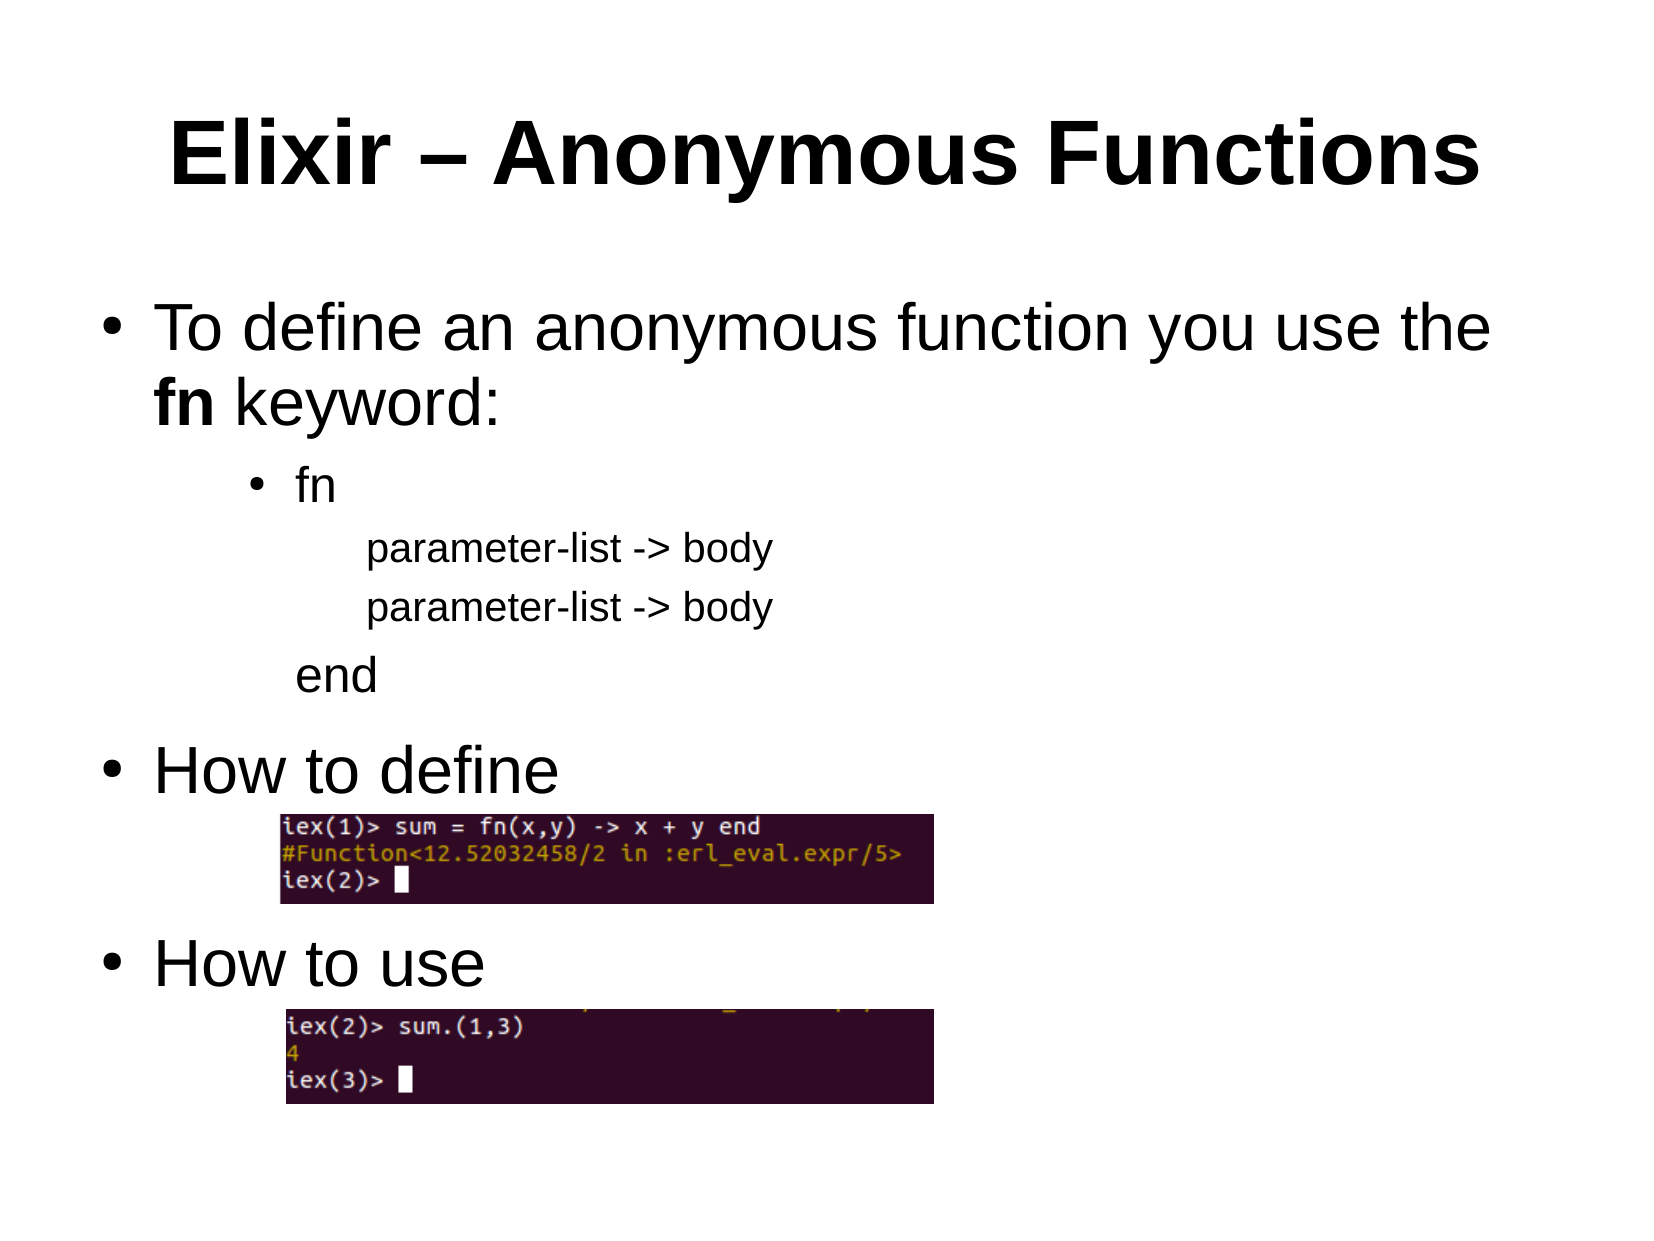

# Elixir – Anonymous Functions
To define an anonymous function you use the fn keyword:
fn
parameter-list -> body
parameter-list -> body
end
How to define
How to use